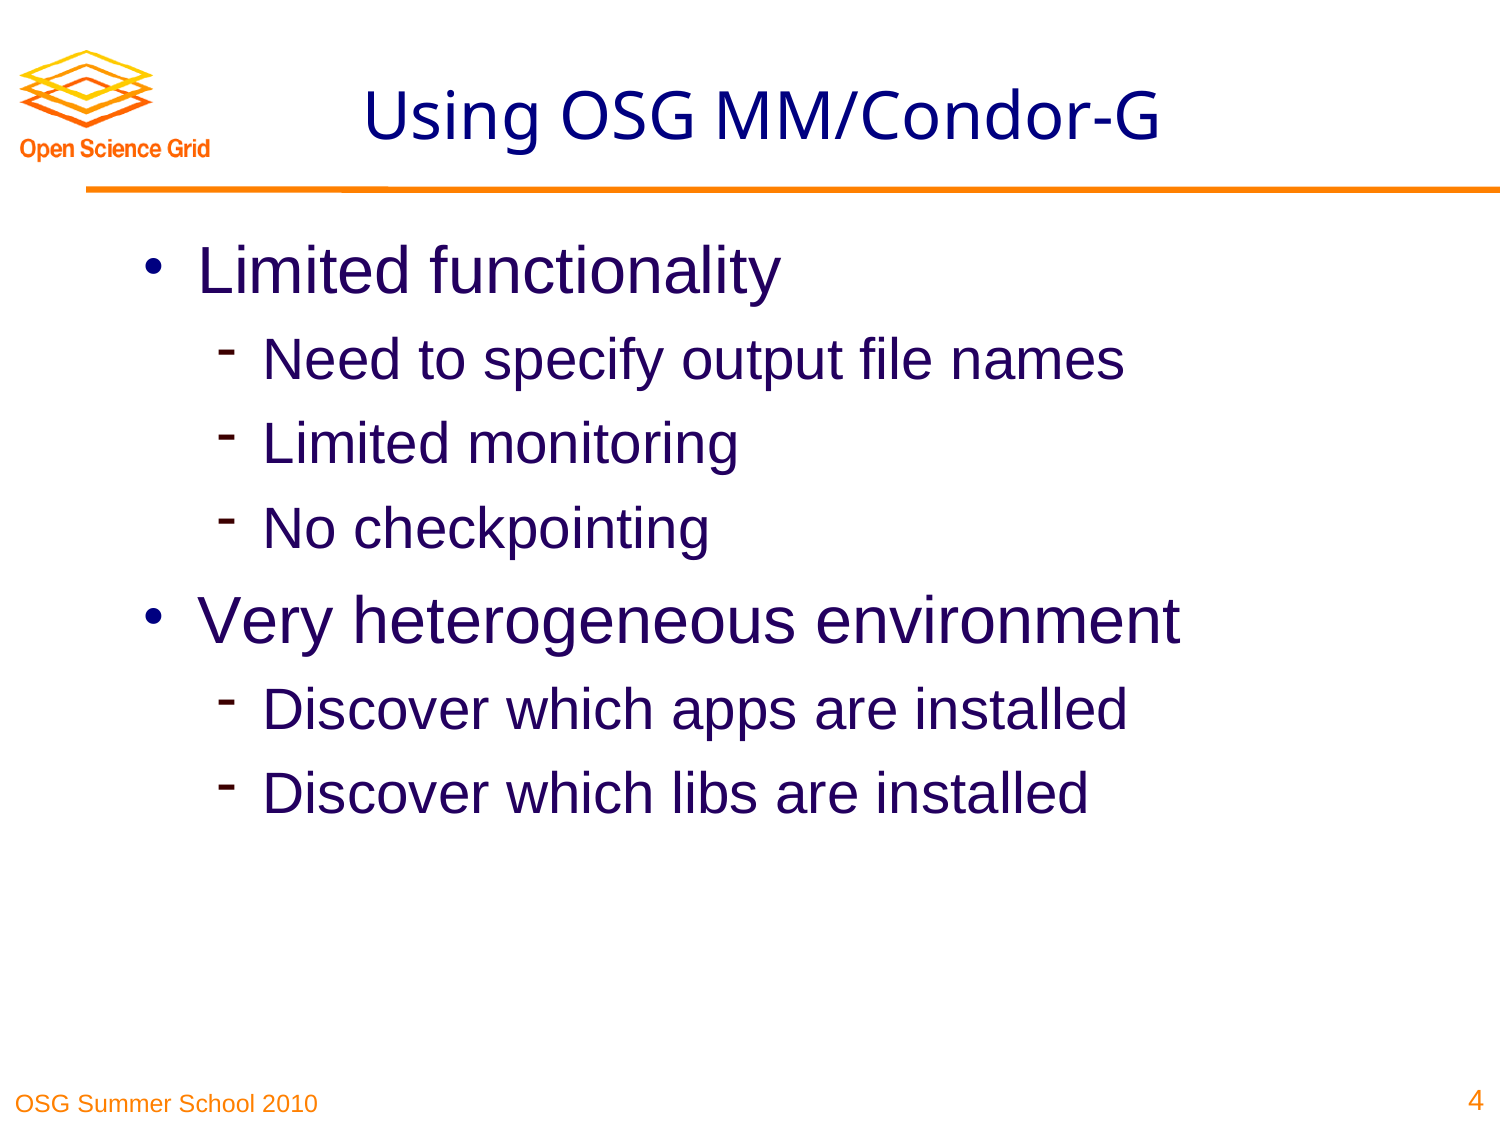

# Using OSG MM/Condor-G
Limited functionality
Need to specify output file names
Limited monitoring
No checkpointing
Very heterogeneous environment
Discover which apps are installed
Discover which libs are installed
4